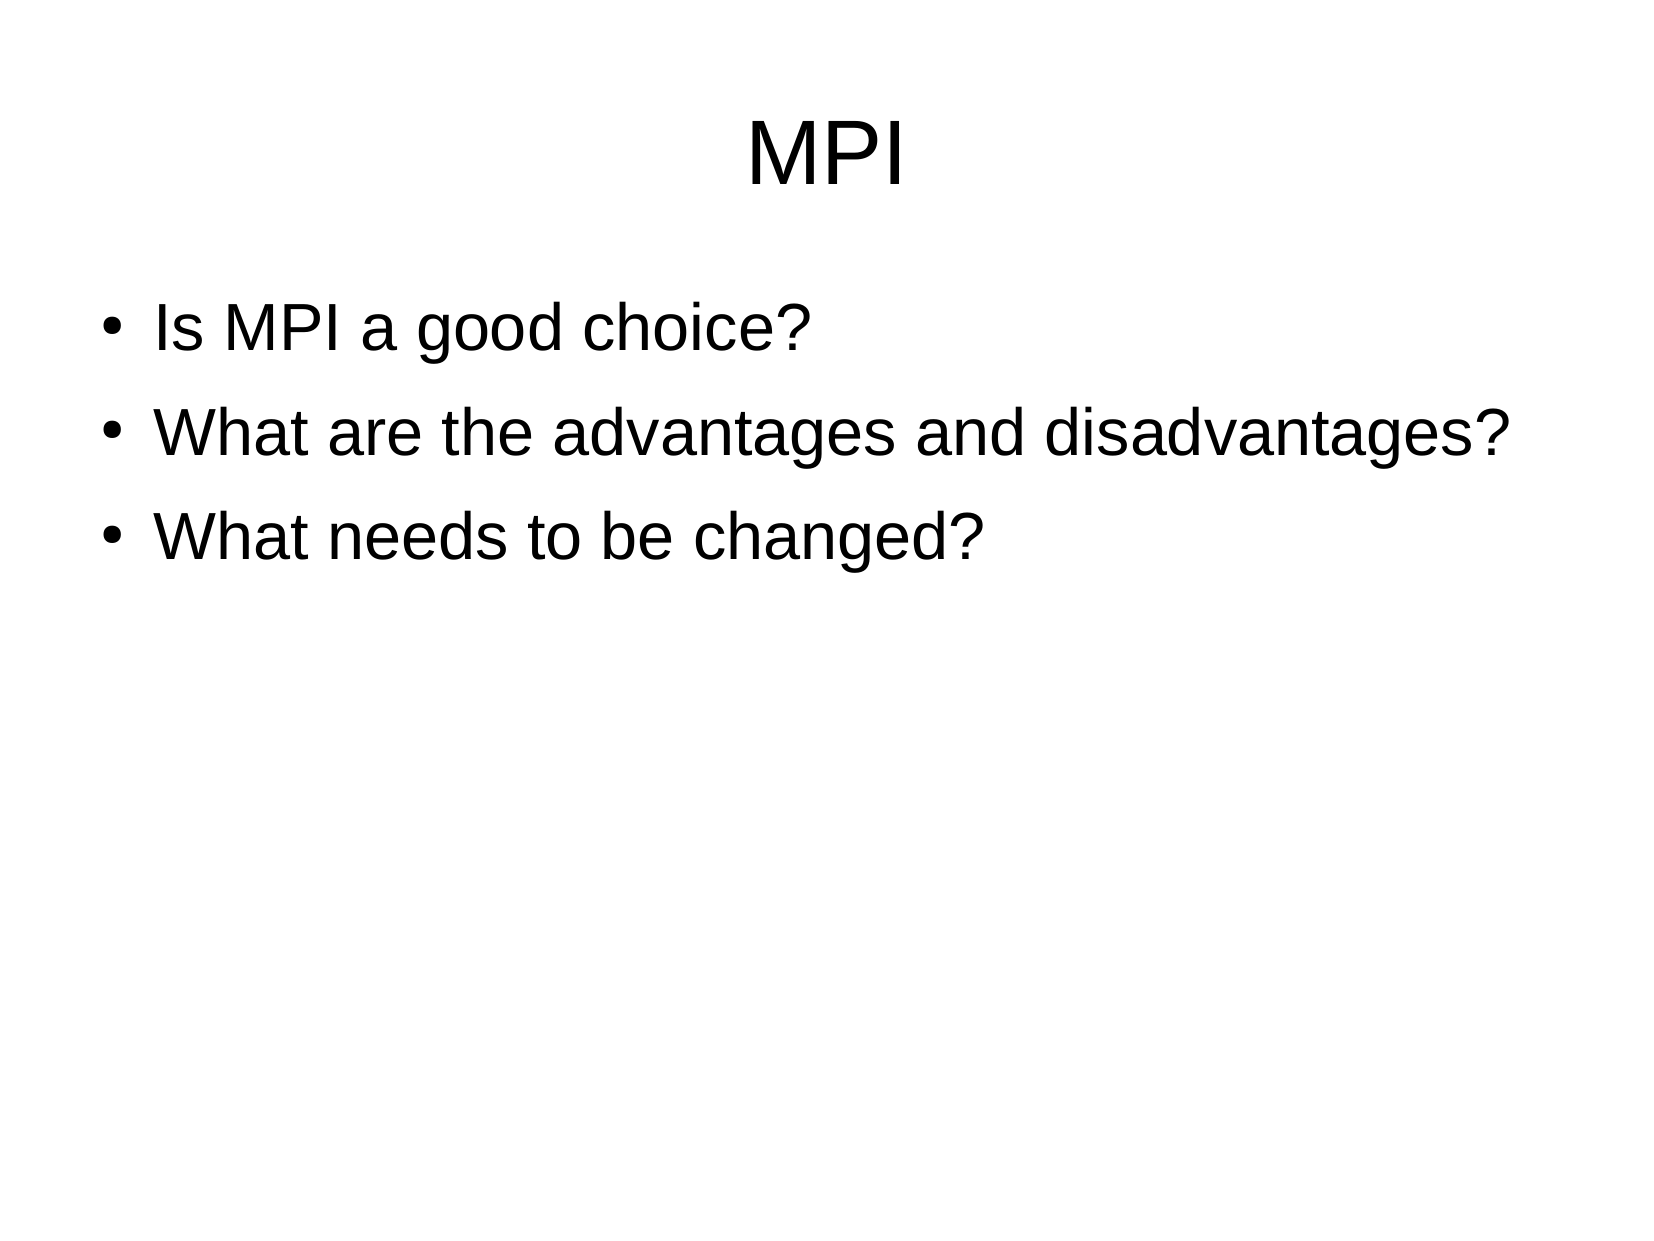

# MPI
Is MPI a good choice?
What are the advantages and disadvantages?
What needs to be changed?